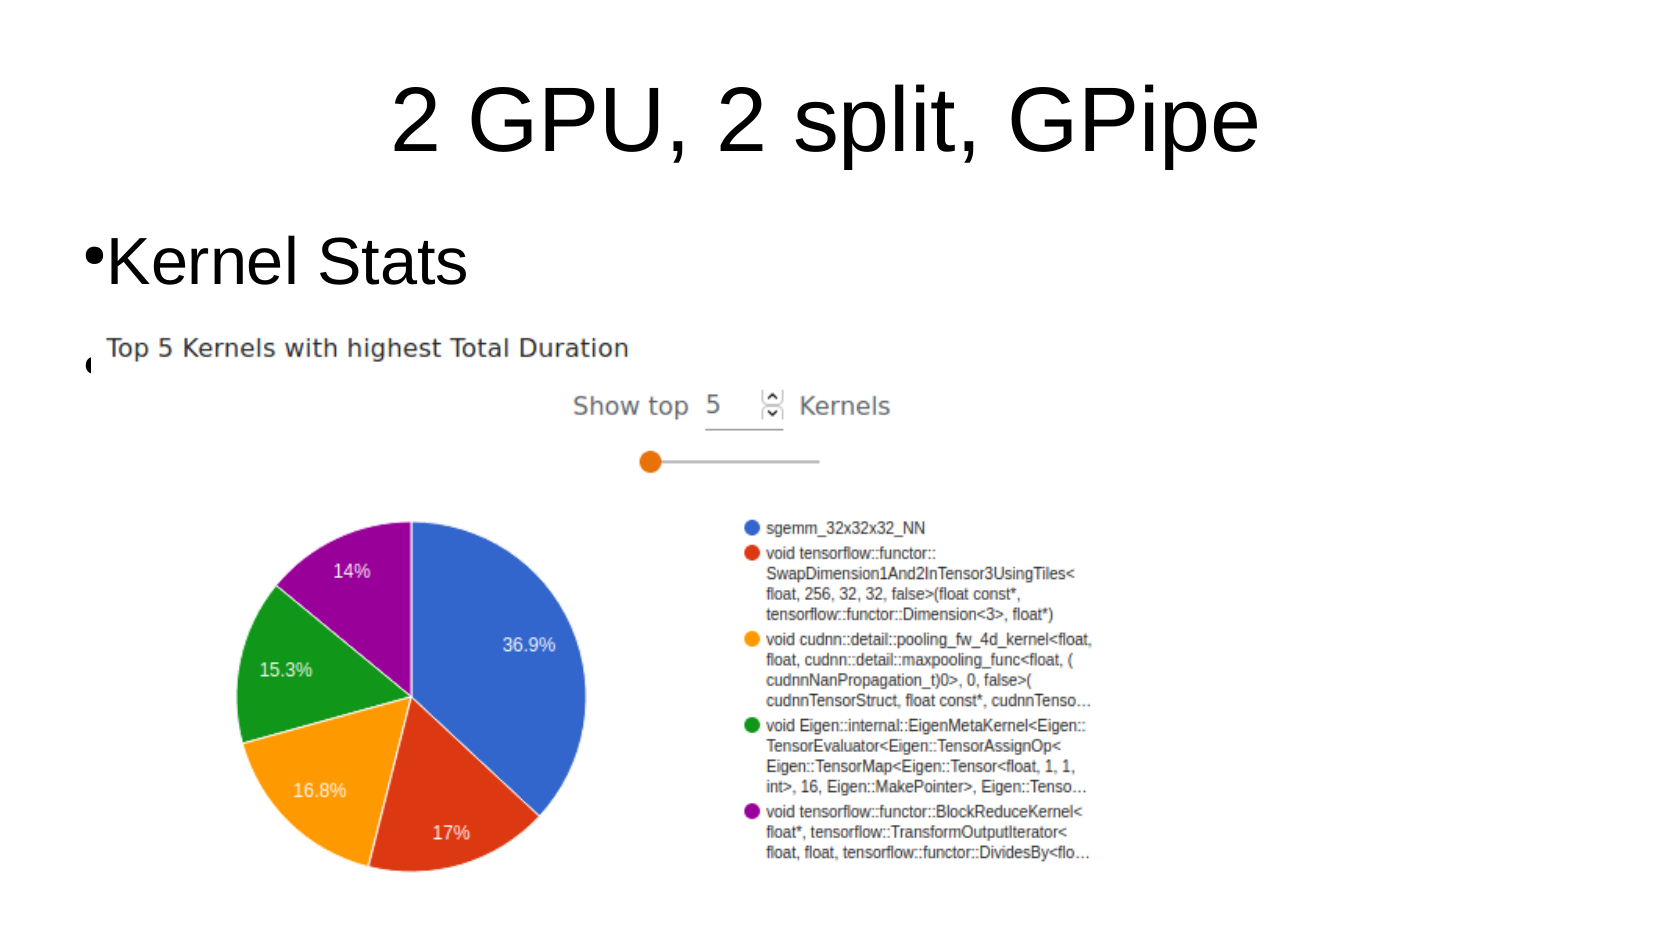

# 2 GPU, 2 split, GPipe
Kernel Stats